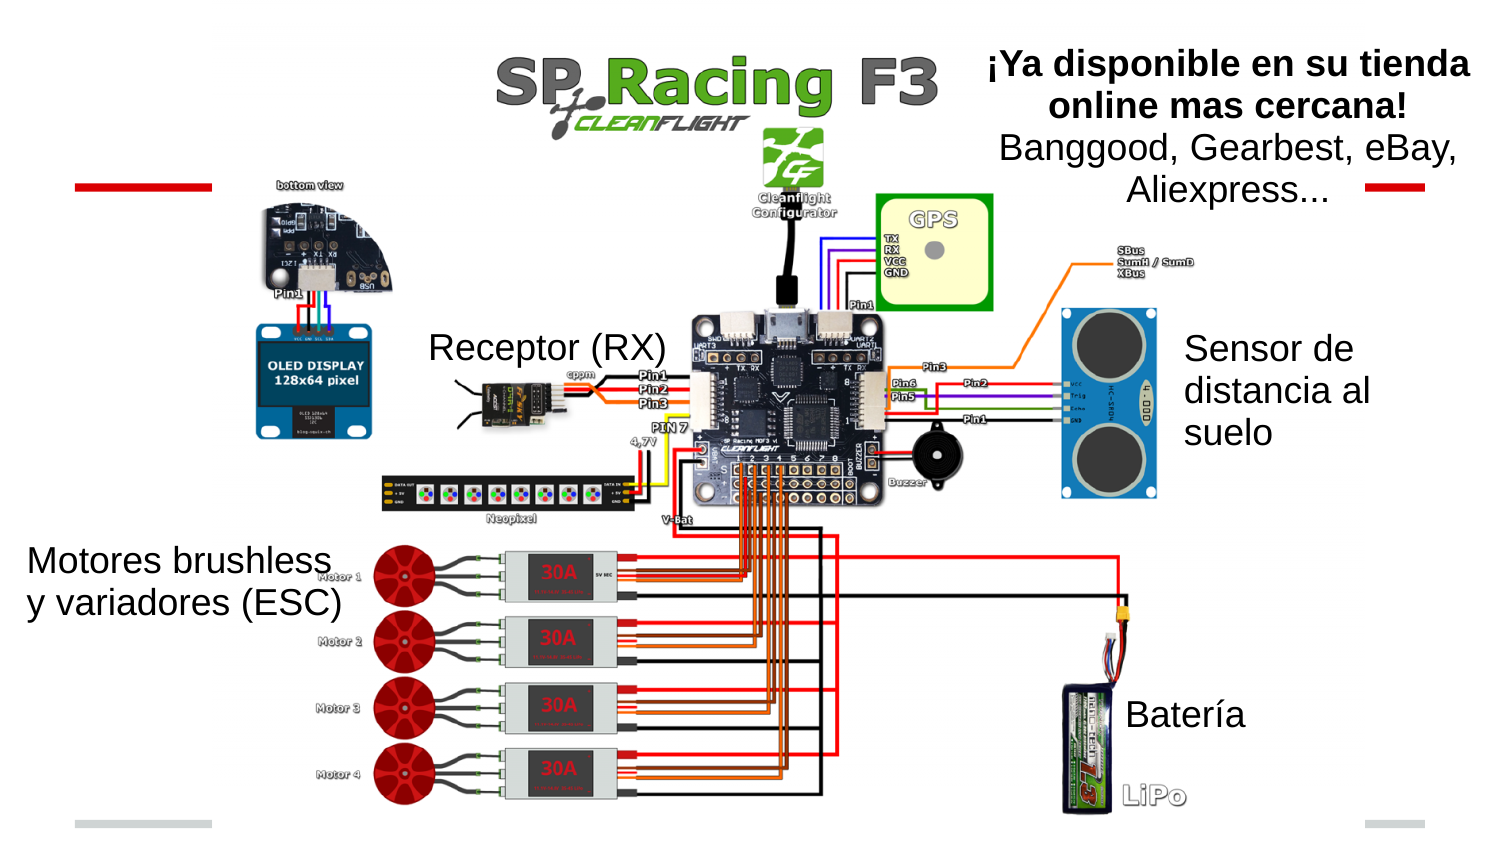

¡Ya disponible en su tienda online mas cercana!
Banggood, Gearbest, eBay, Aliexpress...
Receptor (RX)
Sensor de distancia al suelo
Motores brushless
y variadores (ESC)
Batería